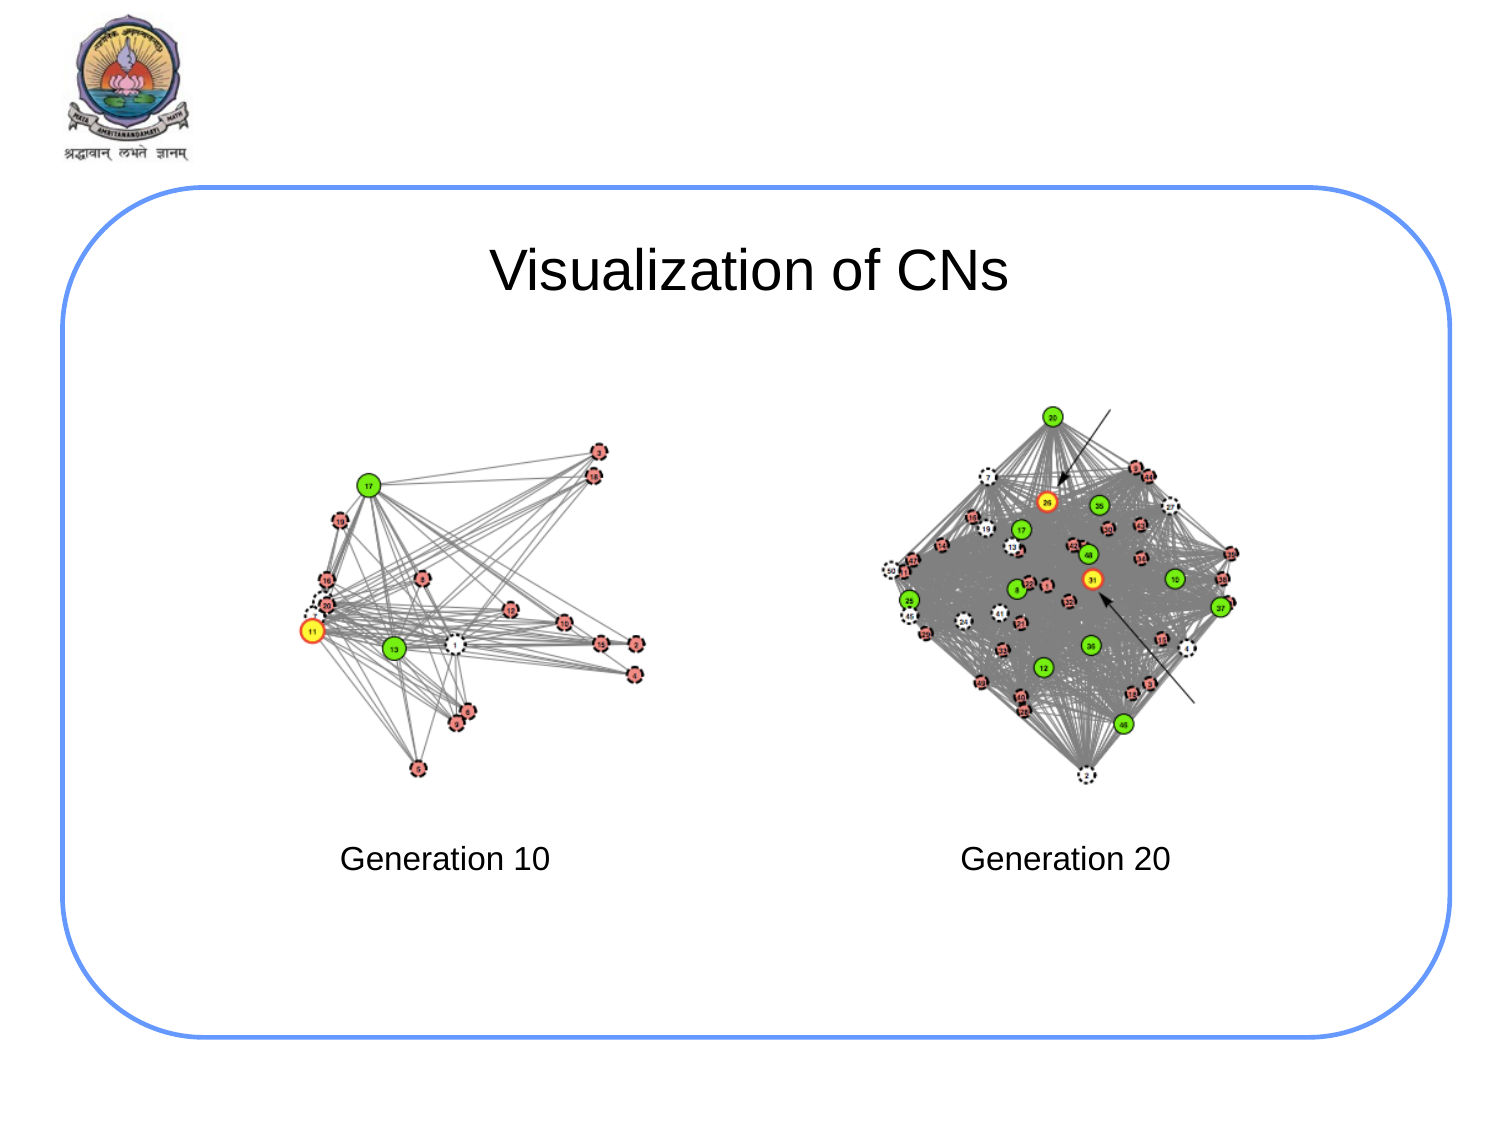

Visualization of CNs
Generation 10
Generation 20